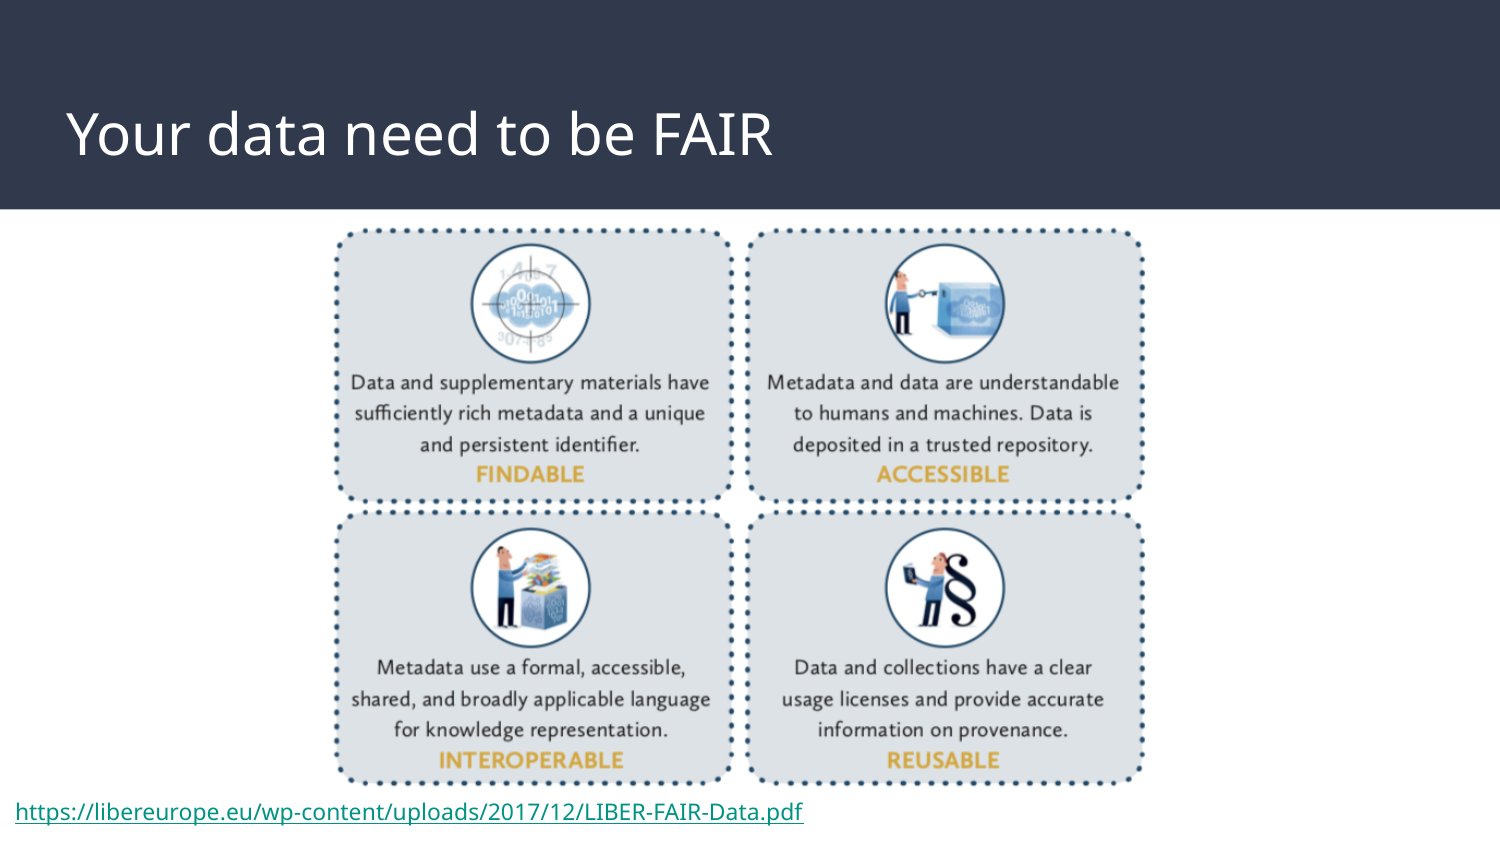

# Your data need to be FAIR
https://libereurope.eu/wp-content/uploads/2017/12/LIBER-FAIR-Data.pdf